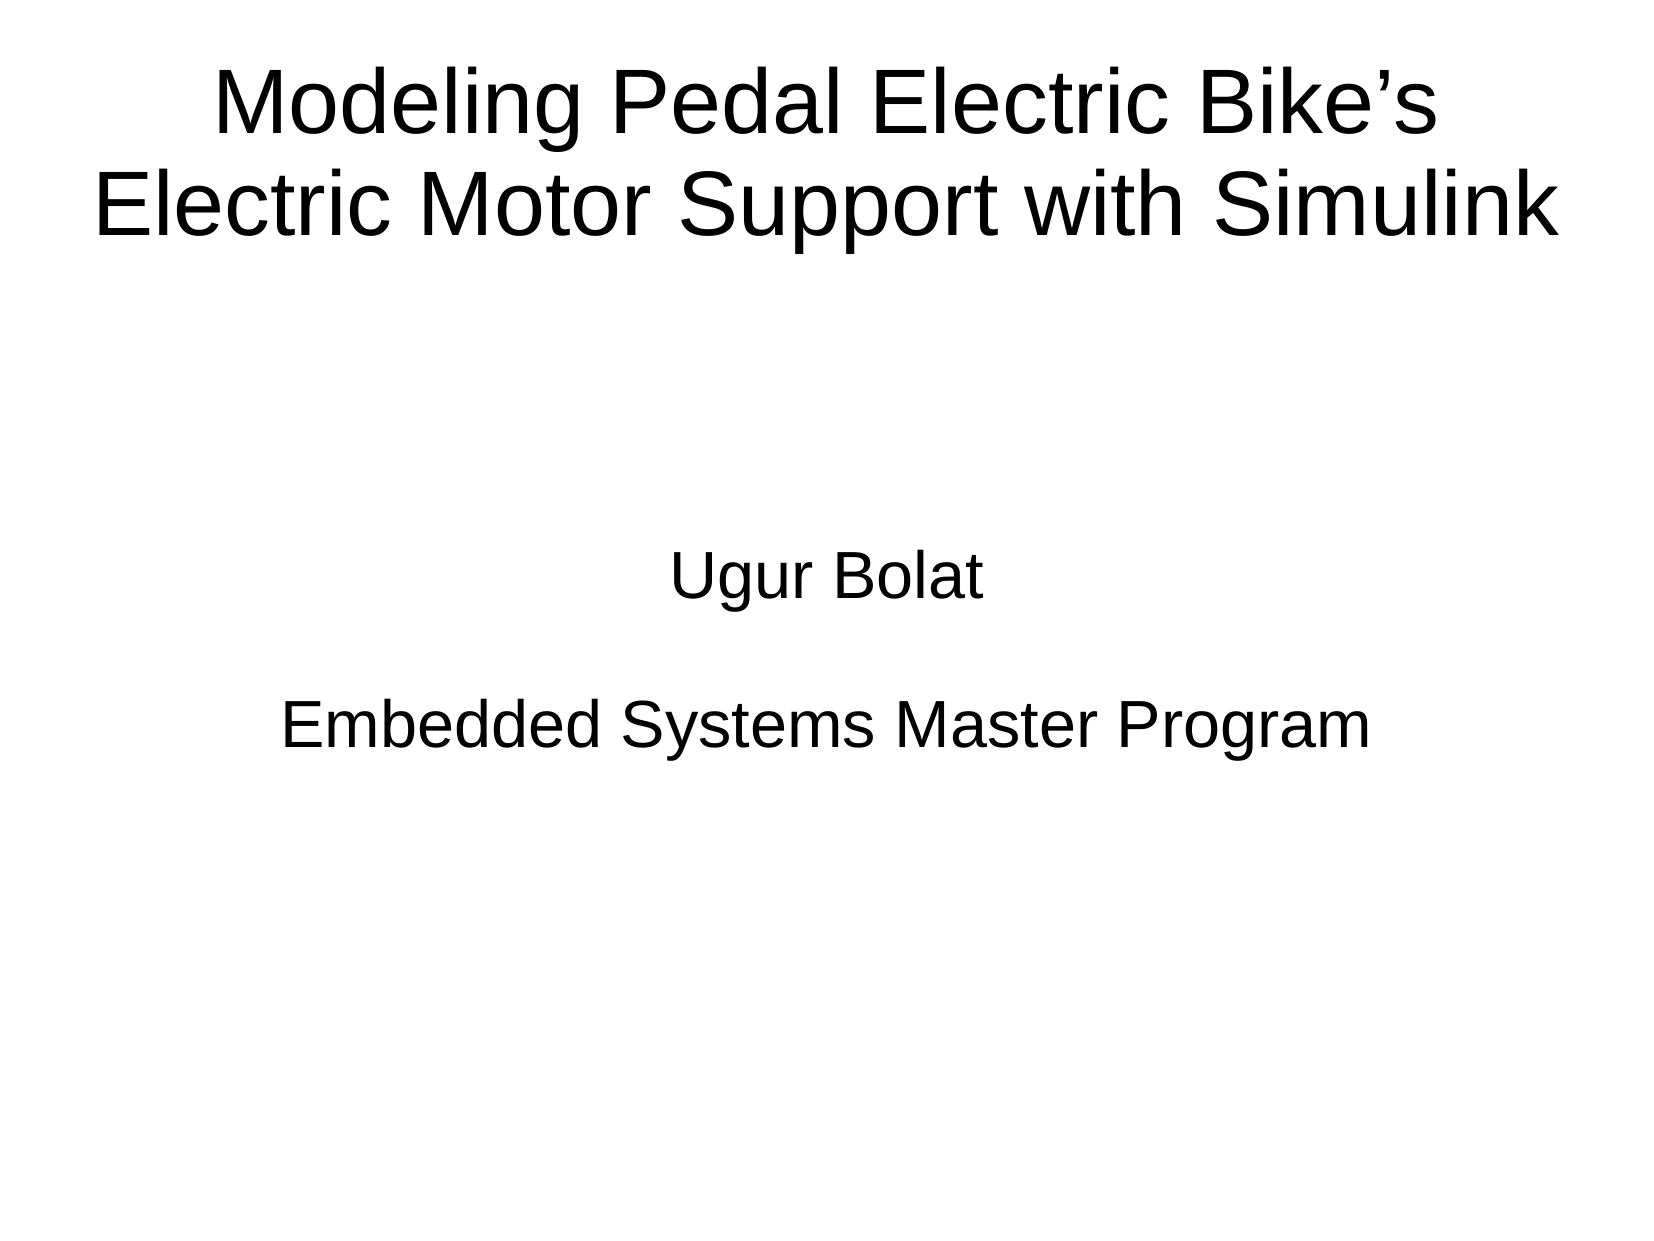

# Modeling Pedal Electric Bike’s Electric Motor Support with Simulink
Ugur Bolat
Embedded Systems Master Program